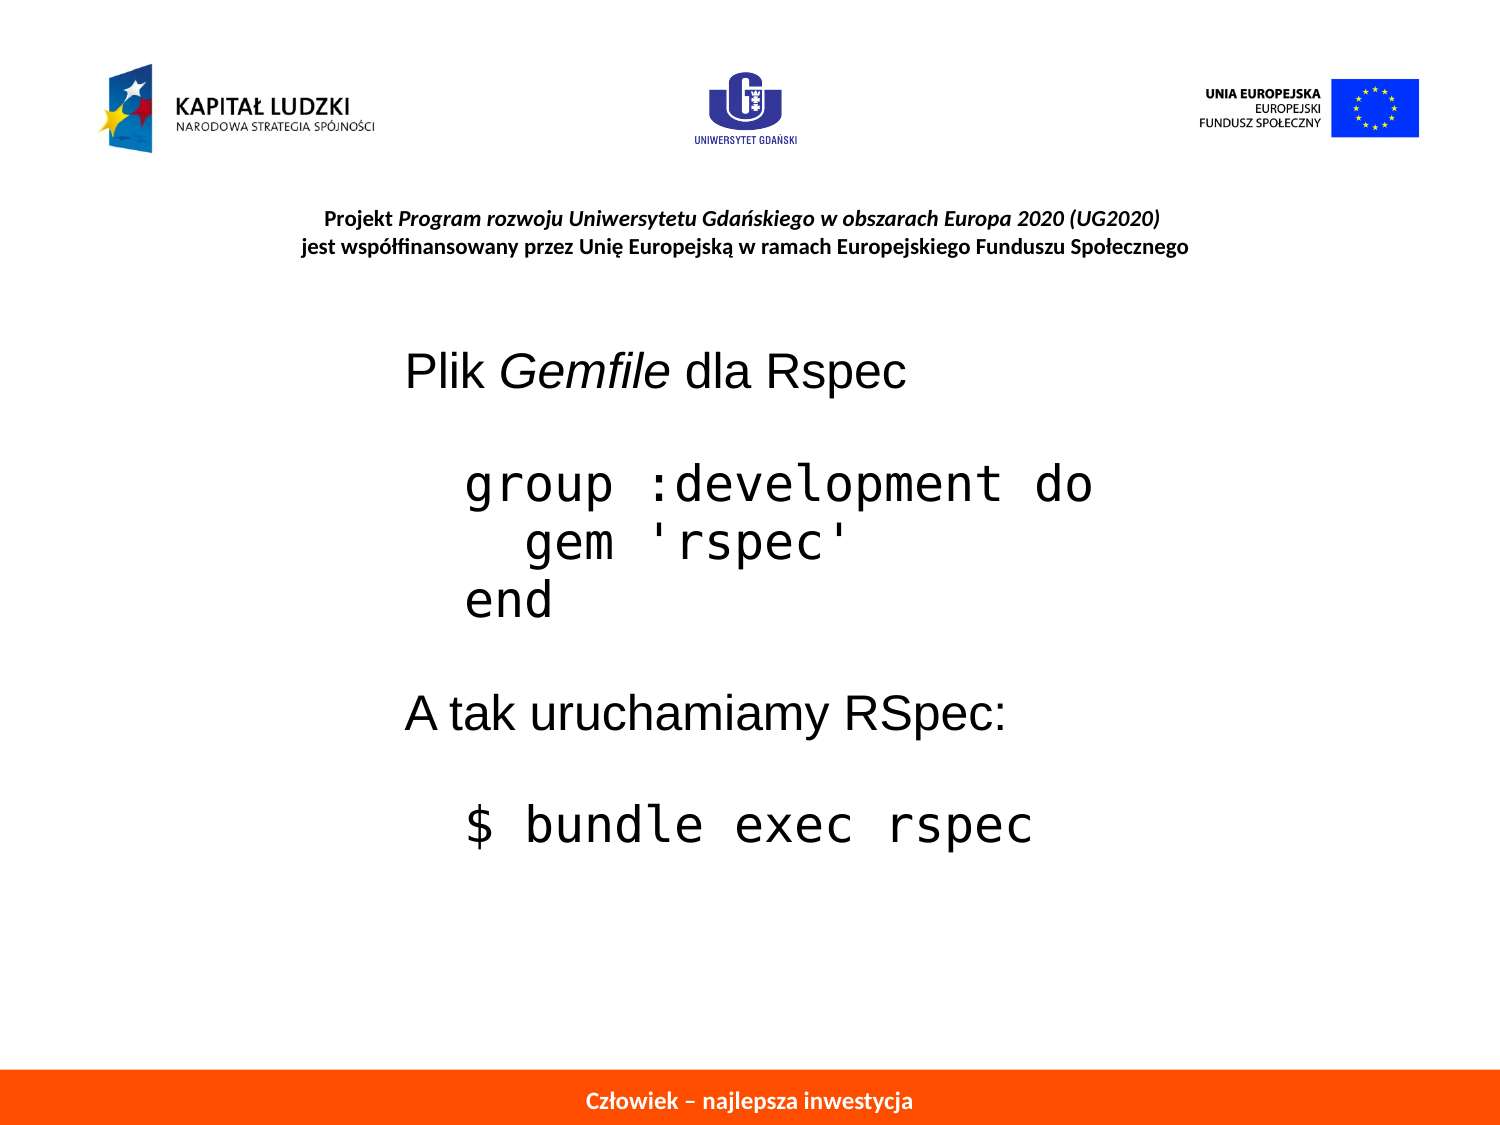

Projekt Program rozwoju Uniwersytetu Gdańskiego w obszarach Europa 2020 (UG2020)
jest współfinansowany przez Unię Europejską w ramach Europejskiego Funduszu Społecznego
Plik Gemfile dla Rspec
 group :development do
 gem 'rspec'
 end
A tak uruchamiamy RSpec:
 $ bundle exec rspec
Człowiek – najlepsza inwestycja